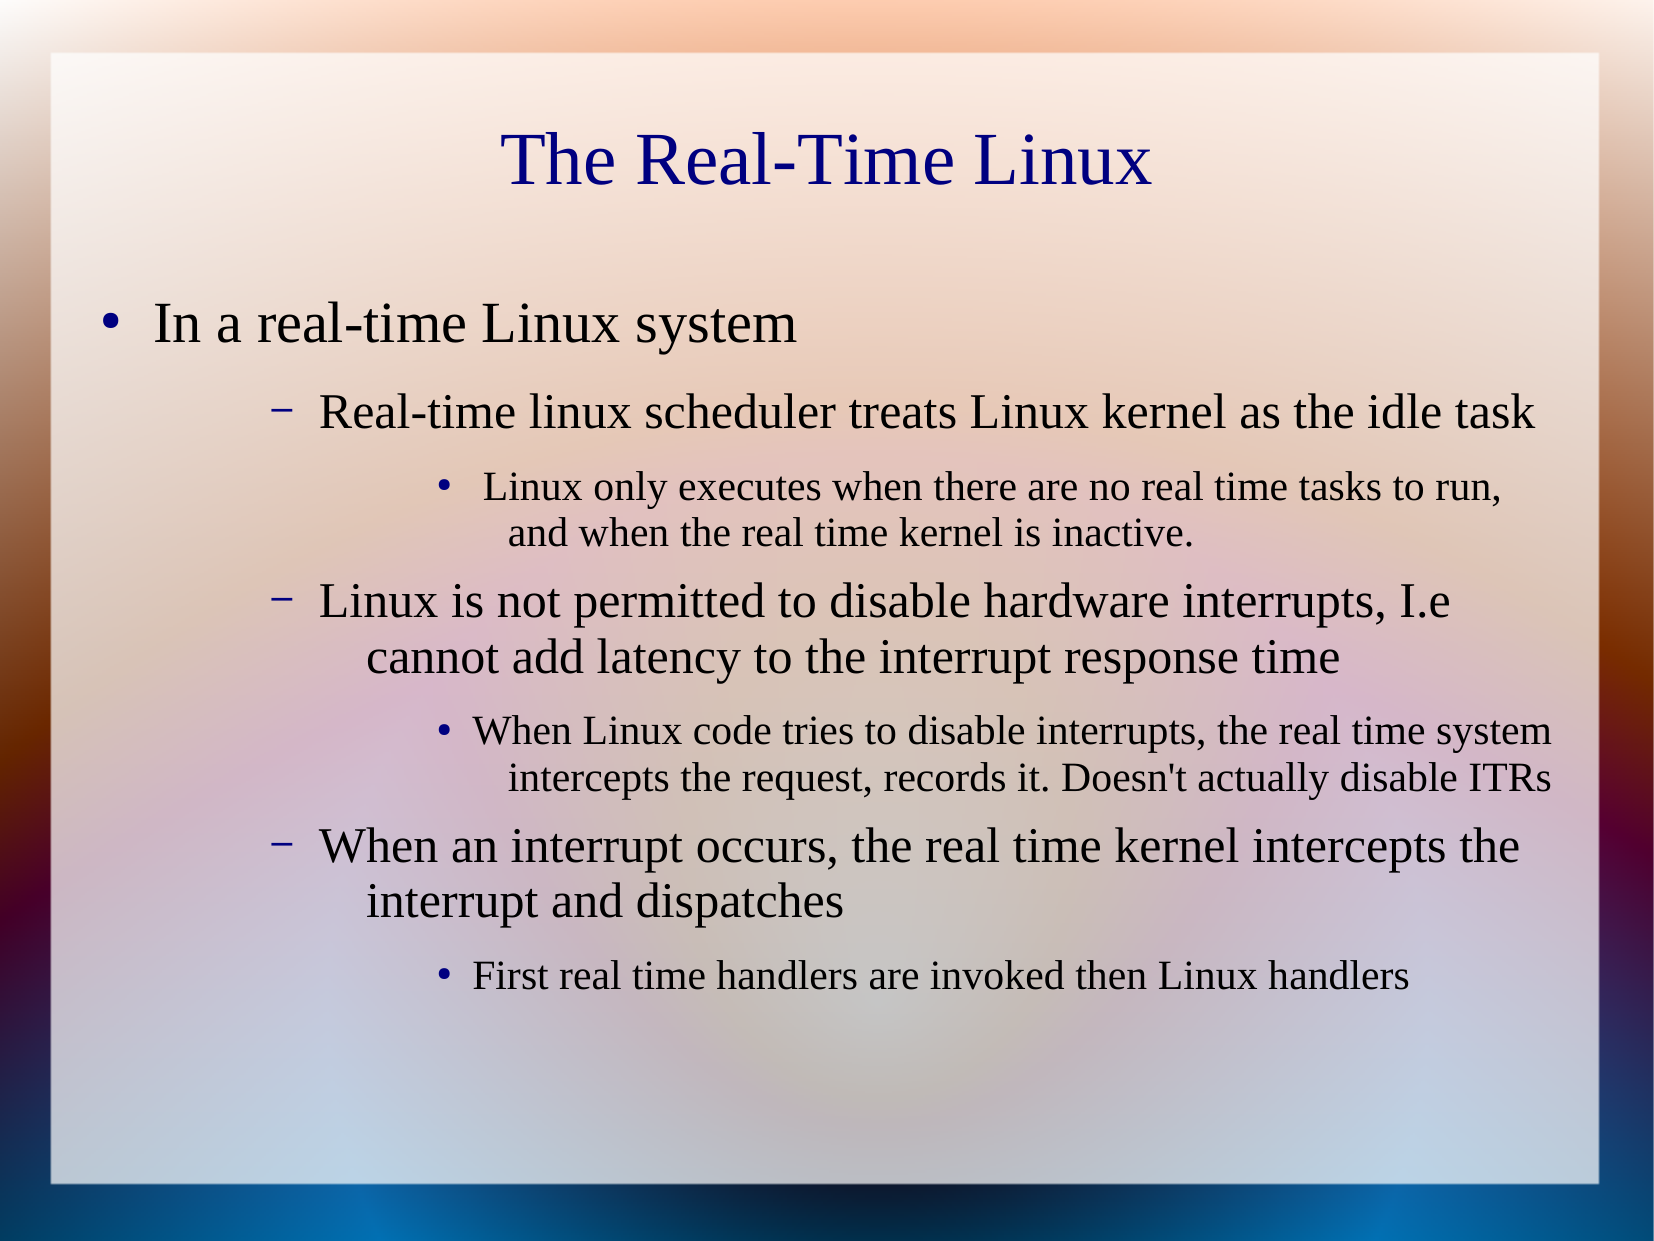

# The Real-Time Linux
In a real-time Linux system
Real-time linux scheduler treats Linux kernel as the idle task
 Linux only executes when there are no real time tasks to run, and when the real time kernel is inactive.
Linux is not permitted to disable hardware interrupts, I.e cannot add latency to the interrupt response time
When Linux code tries to disable interrupts, the real time system intercepts the request, records it. Doesn't actually disable ITRs
When an interrupt occurs, the real time kernel intercepts the interrupt and dispatches
First real time handlers are invoked then Linux handlers